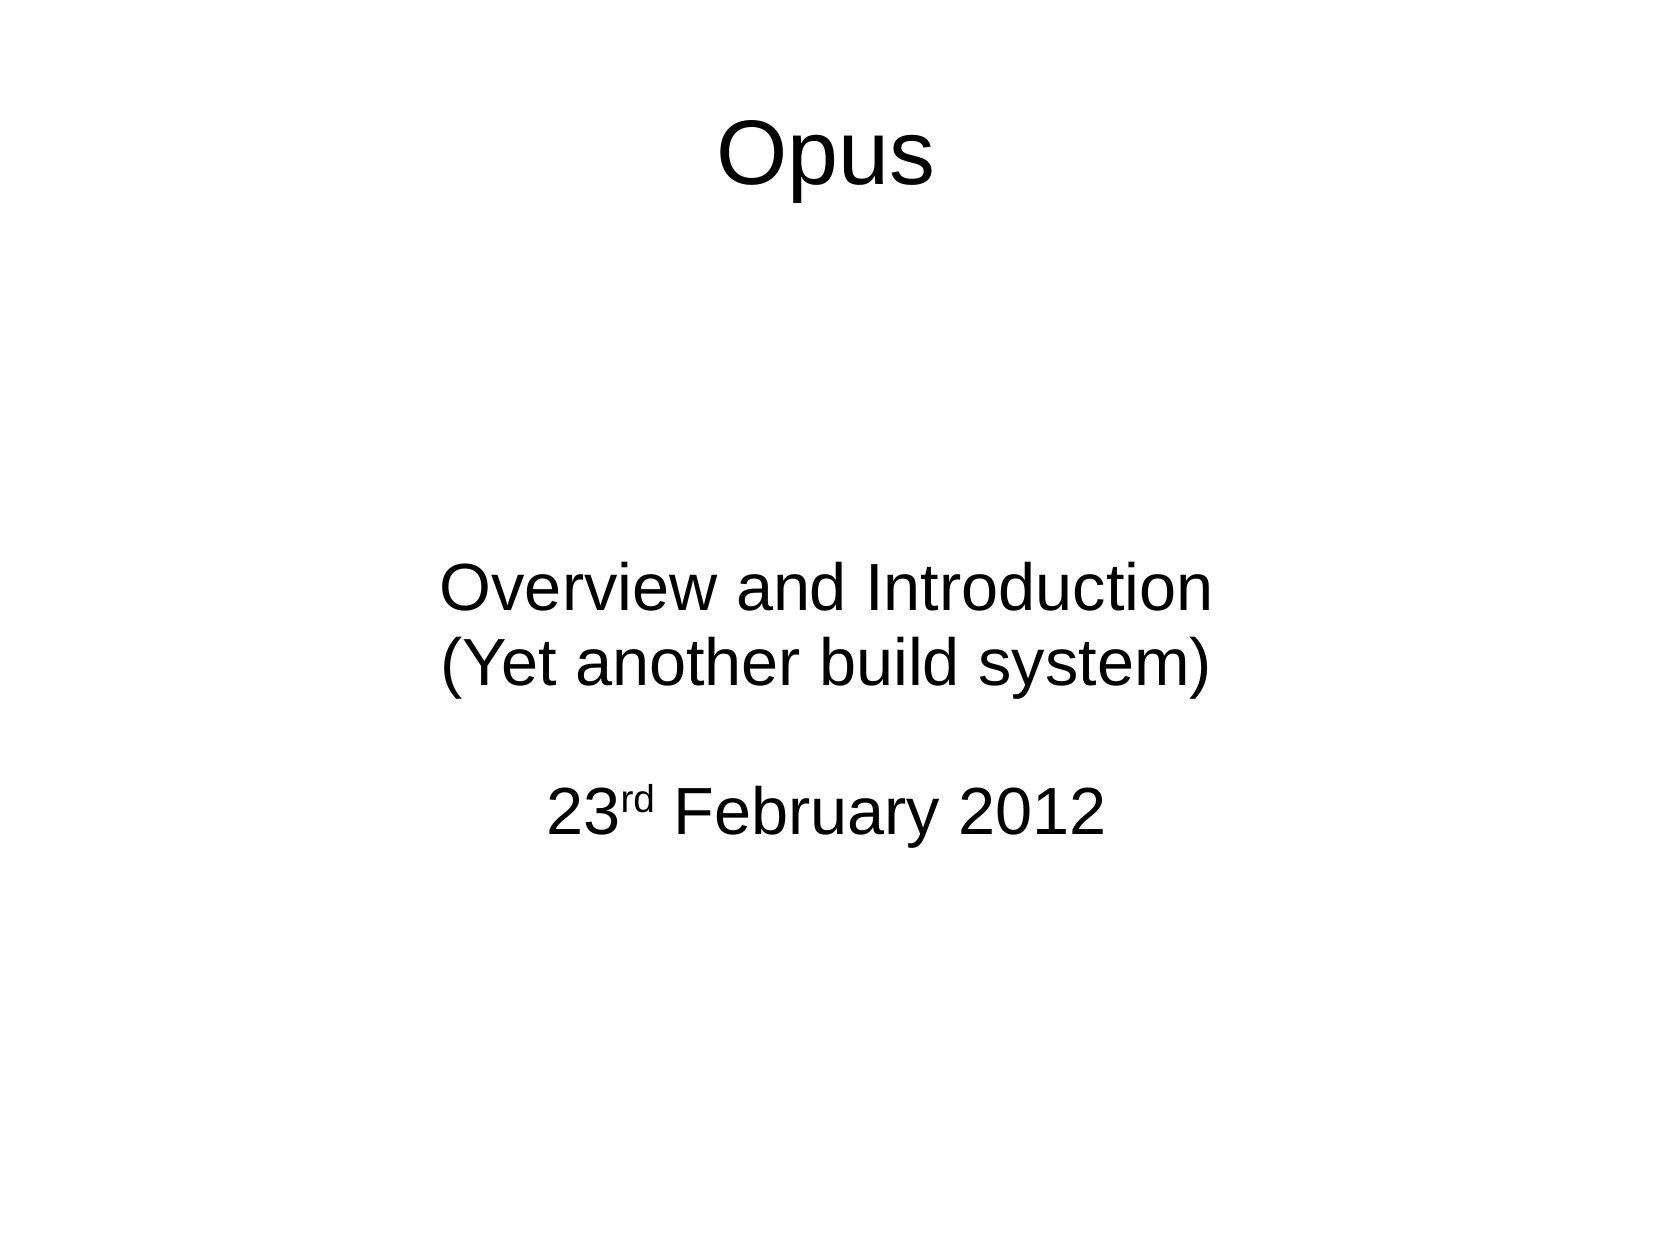

# Opus
Overview and Introduction
(Yet another build system)
23rd February 2012